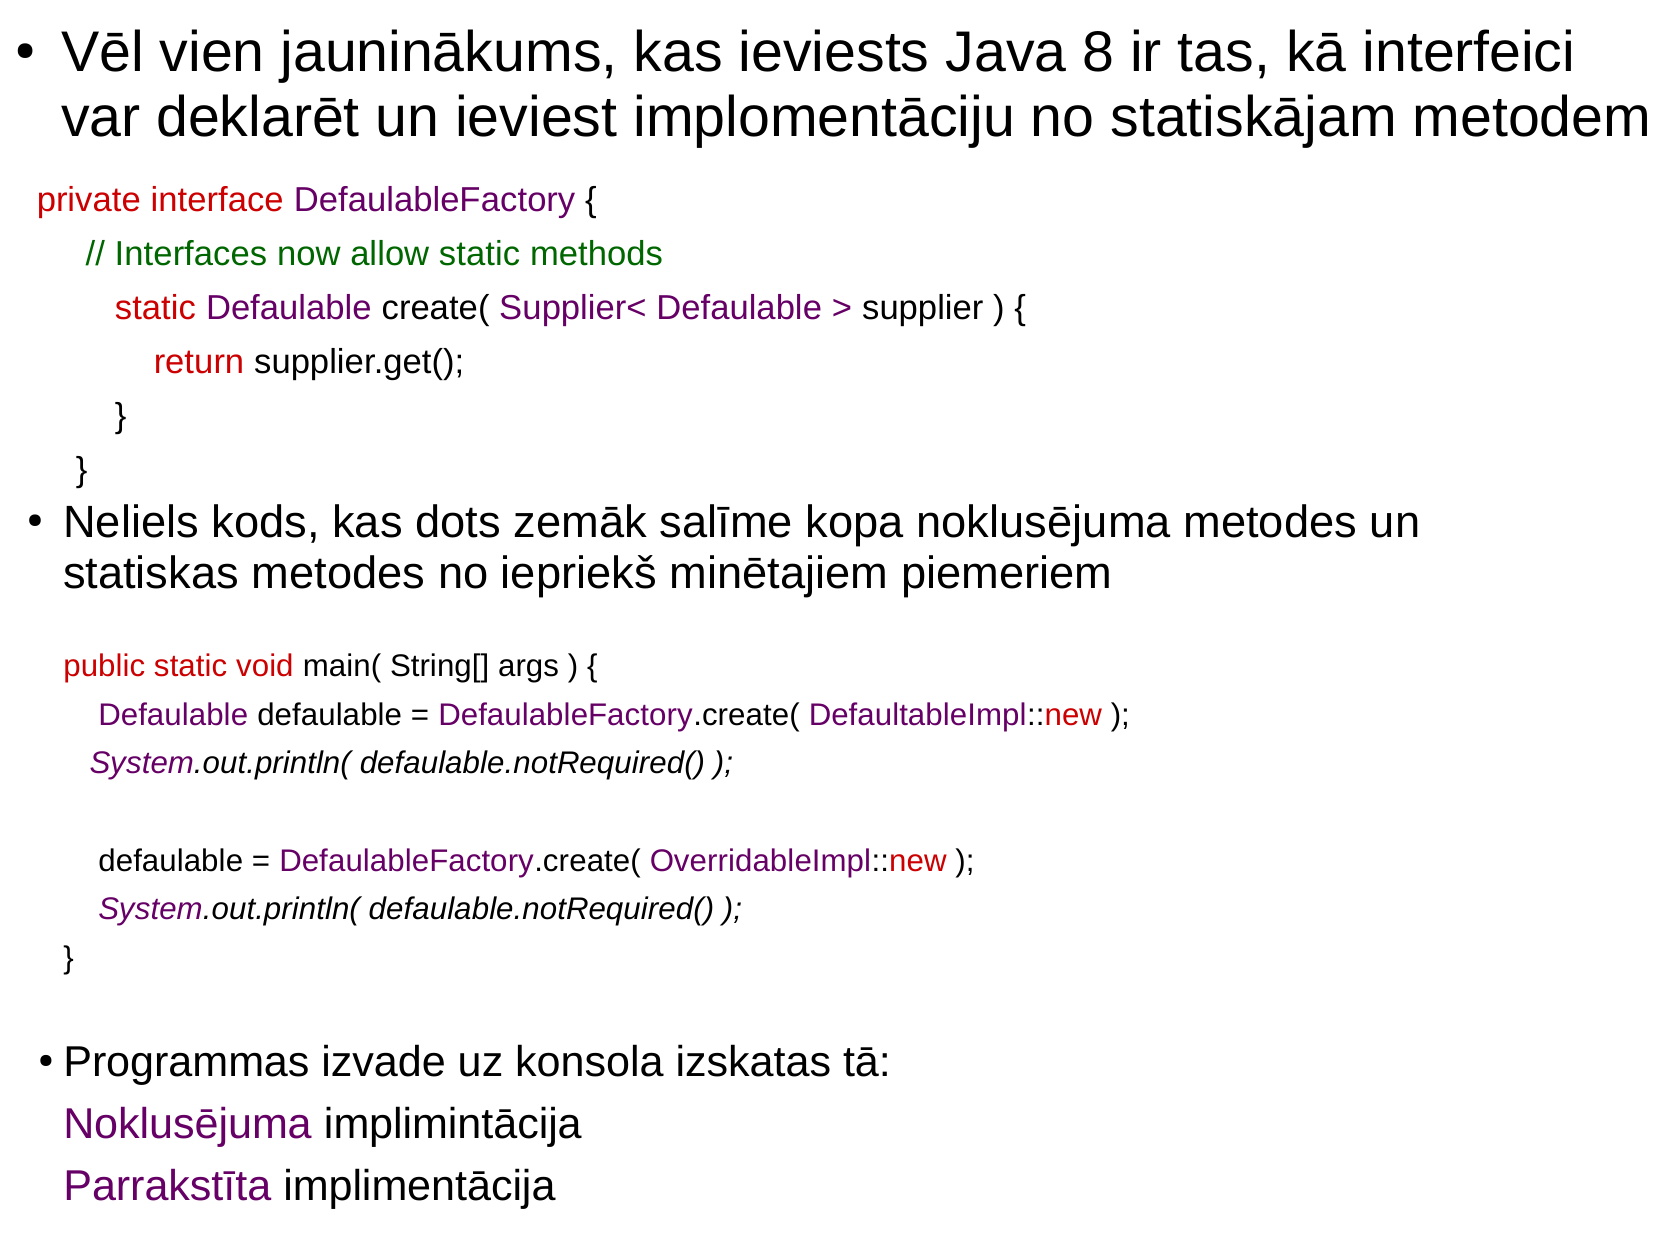

# Vēl vien jauninākums, kas ieviests Java 8 ir tas, kā interfeici var deklarēt un ieviest implomentāciju no statiskājam metodem
private interface DefaulableFactory {
 // Interfaces now allow static methods
	 static Defaulable create( Supplier< Defaulable > supplier ) {
	 return supplier.get();
	 }
	}
Neliels kods, kas dots zemāk salīme kopa noklusējuma metodes un statiskas metodes no iepriekš minētajiem piemeriem
public static void main( String[] args ) {
 Defaulable defaulable = DefaulableFactory.create( DefaultableImpl::new );
 System.out.println( defaulable.notRequired() );
 defaulable = DefaulableFactory.create( OverridableImpl::new );
 System.out.println( defaulable.notRequired() );
}
Programmas izvade uz konsola izskatas tā:
Noklusējuma implimintācija
Parrakstīta implimentācija